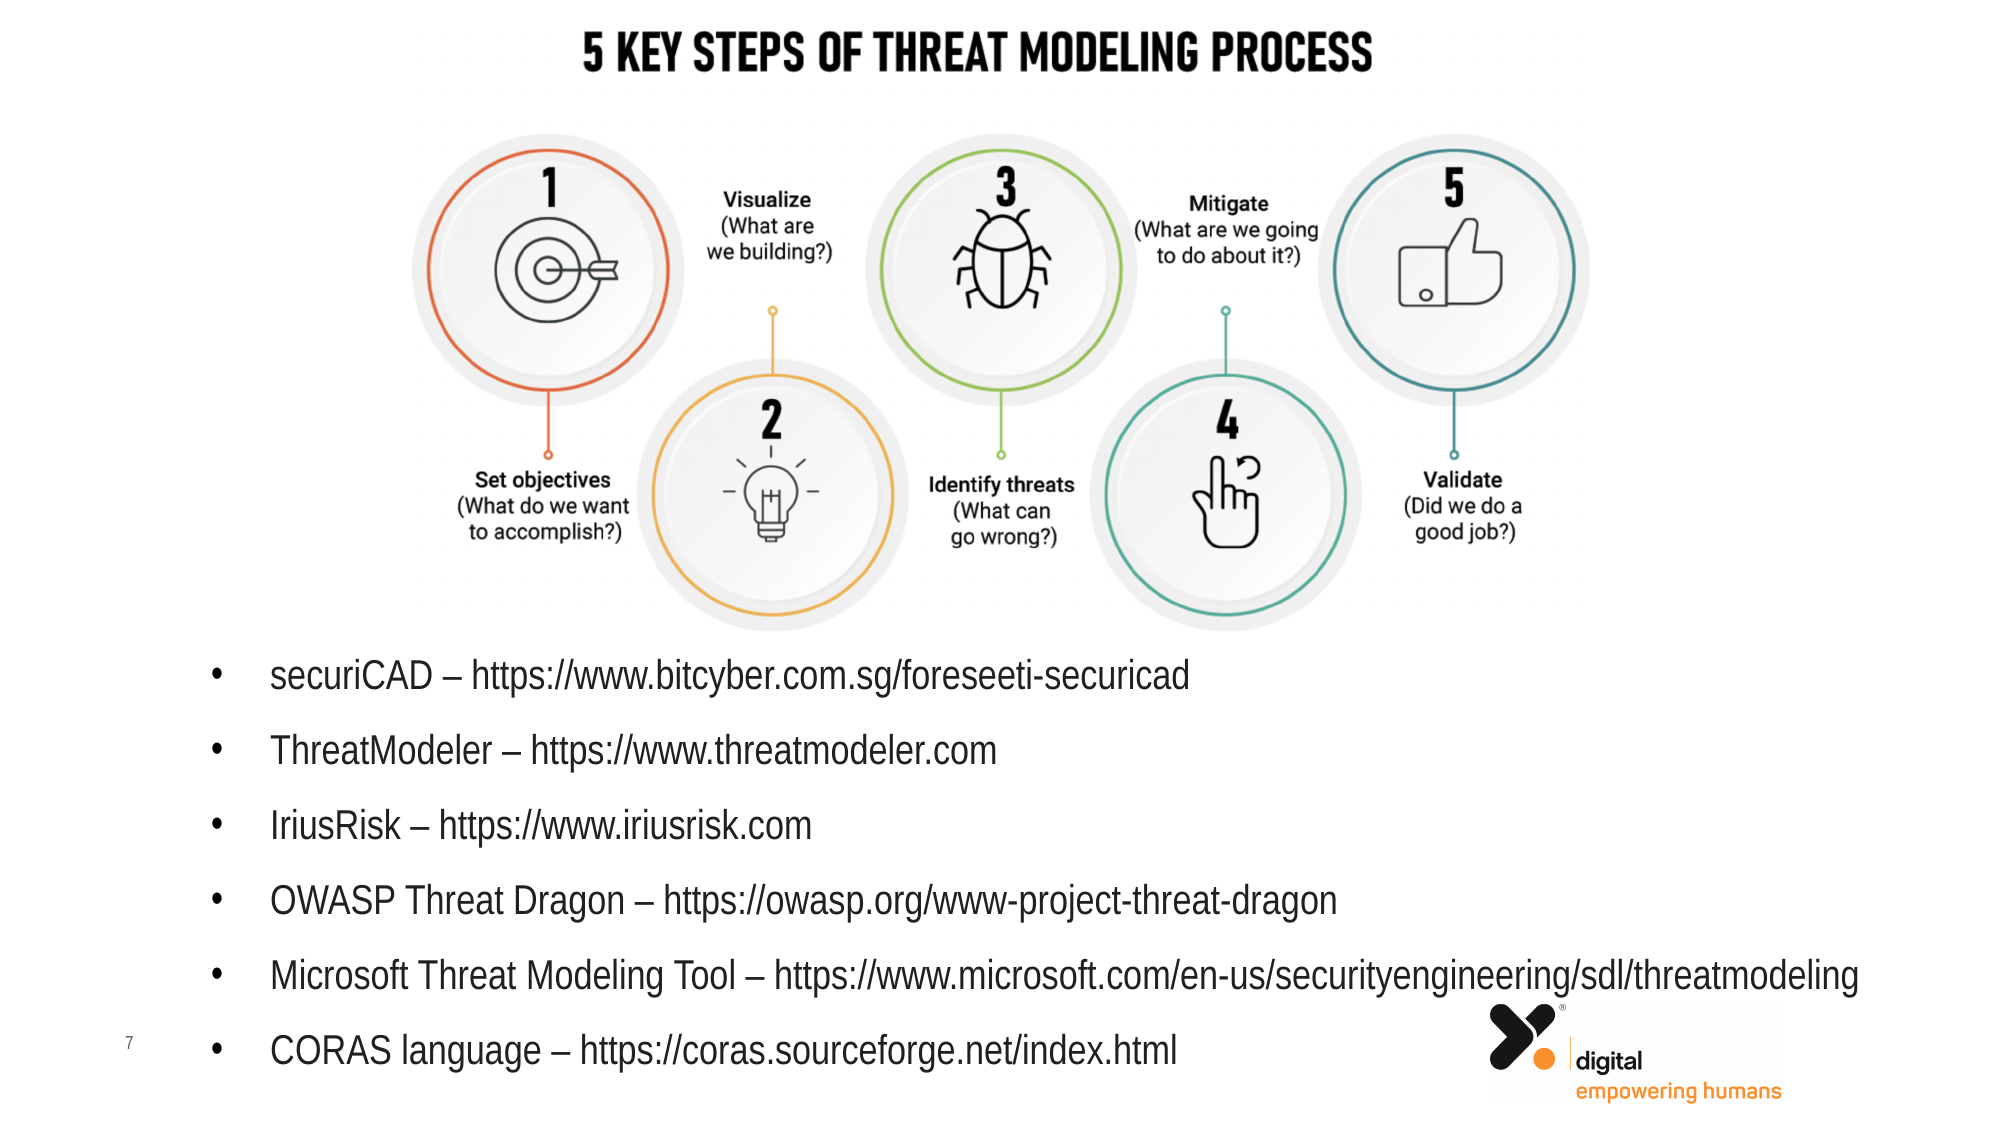

securiCAD – https://www.bitcyber.com.sg/foreseeti-securicad
ThreatModeler – https://www.threatmodeler.com
IriusRisk – https://www.iriusrisk.com
OWASP Threat Dragon – https://owasp.org/www-project-threat-dragon
Microsoft Threat Modeling Tool – https://www.microsoft.com/en-us/securityengineering/sdl/threatmodeling
CORAS language – https://coras.sourceforge.net/index.html
#